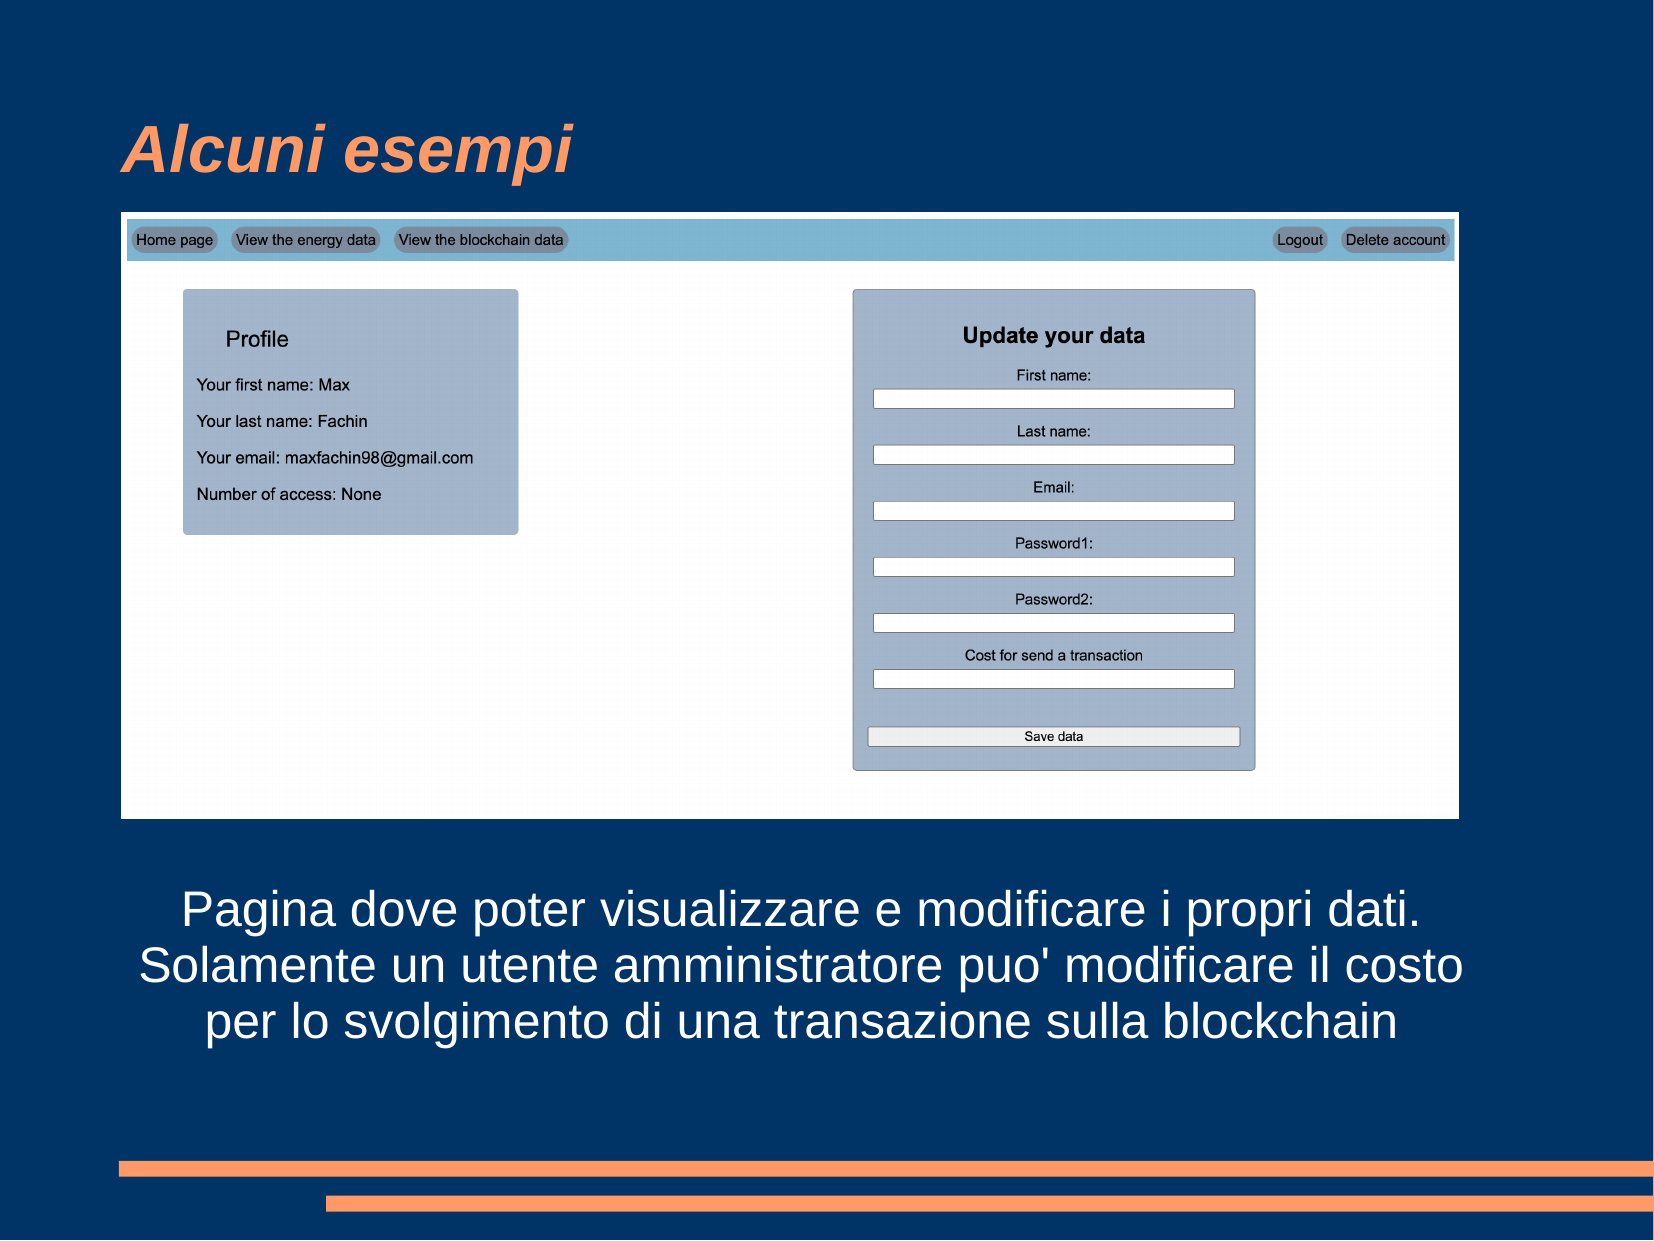

# Alcuni esempi
Pagina dove poter visualizzare e modificare i propri dati.
Solamente un utente amministratore puo' modificare il costo per lo svolgimento di una transazione sulla blockchain